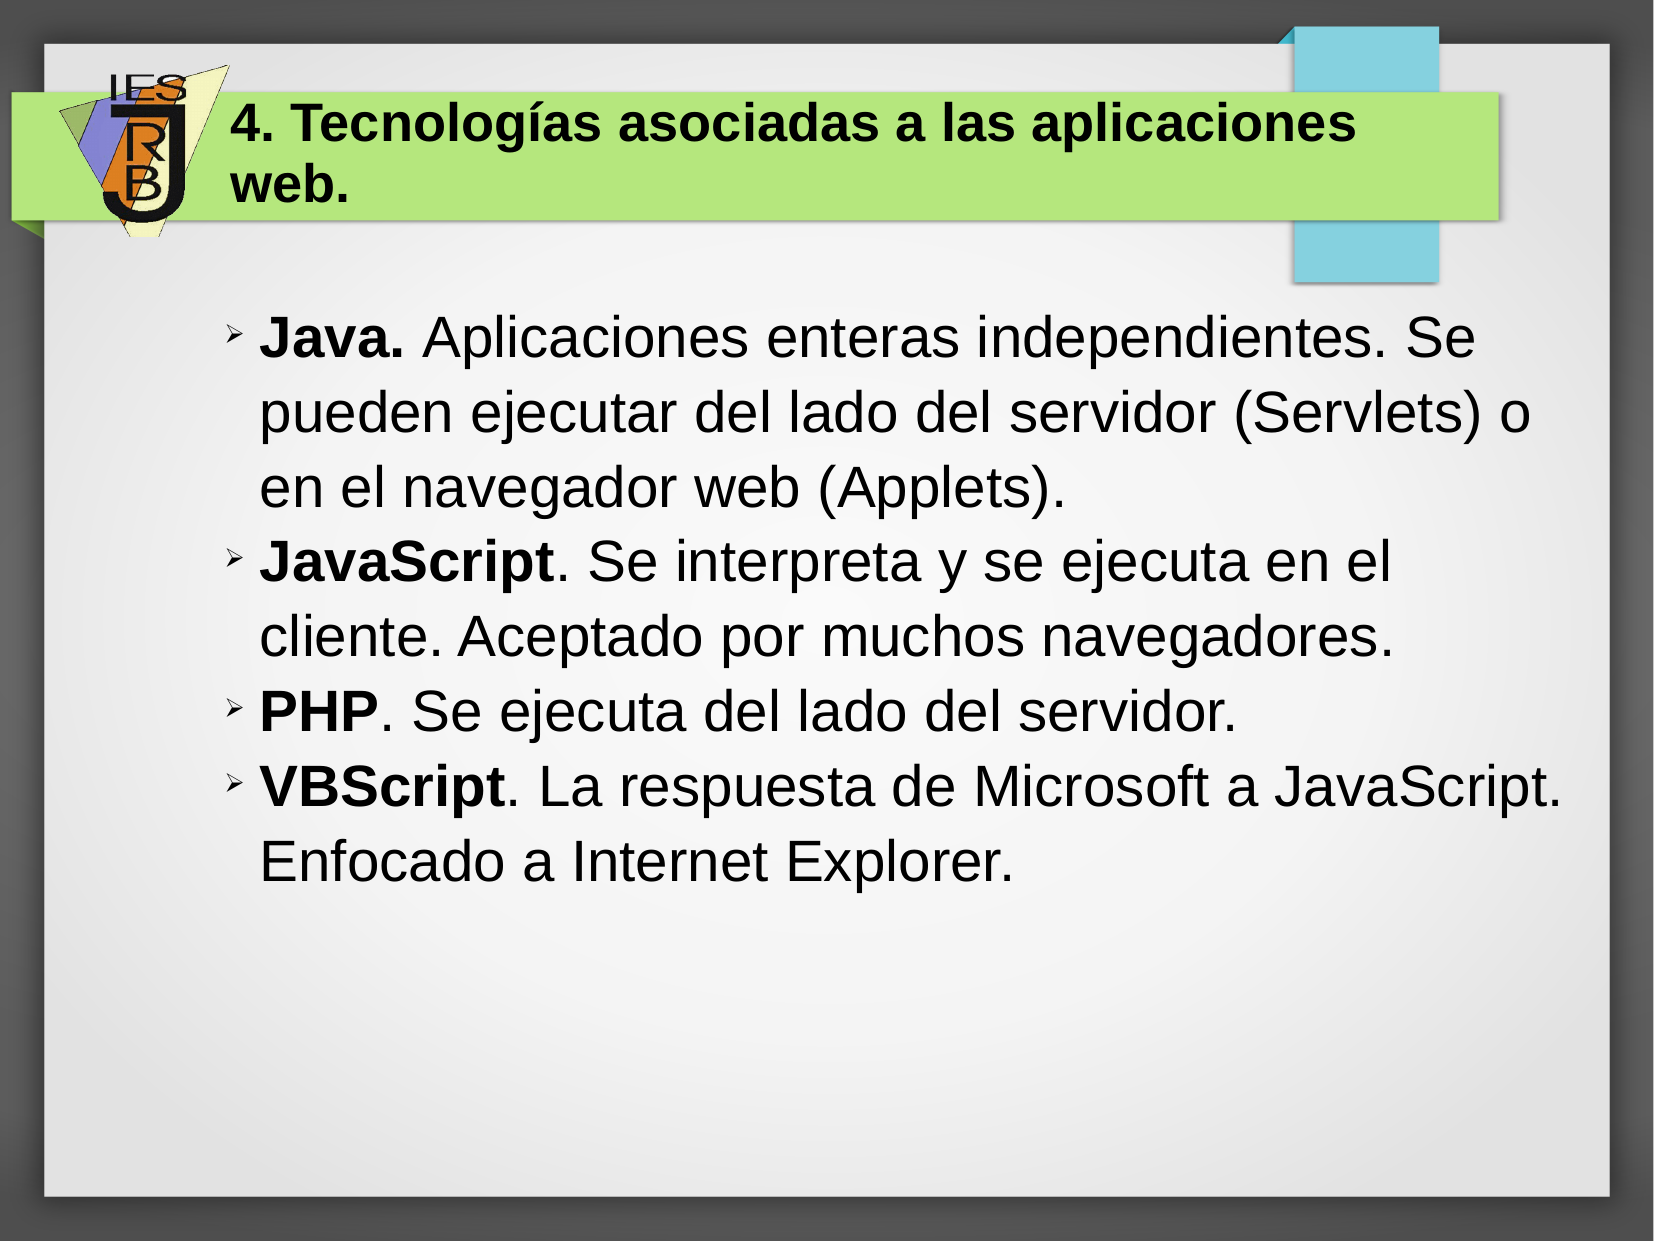

# 4. Tecnologías asociadas a las aplicaciones 				web.
Java. Aplicaciones enteras independientes. Se pueden ejecutar del lado del servidor (Servlets) o en el navegador web (Applets).
JavaScript. Se interpreta y se ejecuta en el cliente. Aceptado por muchos navegadores.
PHP. Se ejecuta del lado del servidor.
VBScript. La respuesta de Microsoft a JavaScript. Enfocado a Internet Explorer.